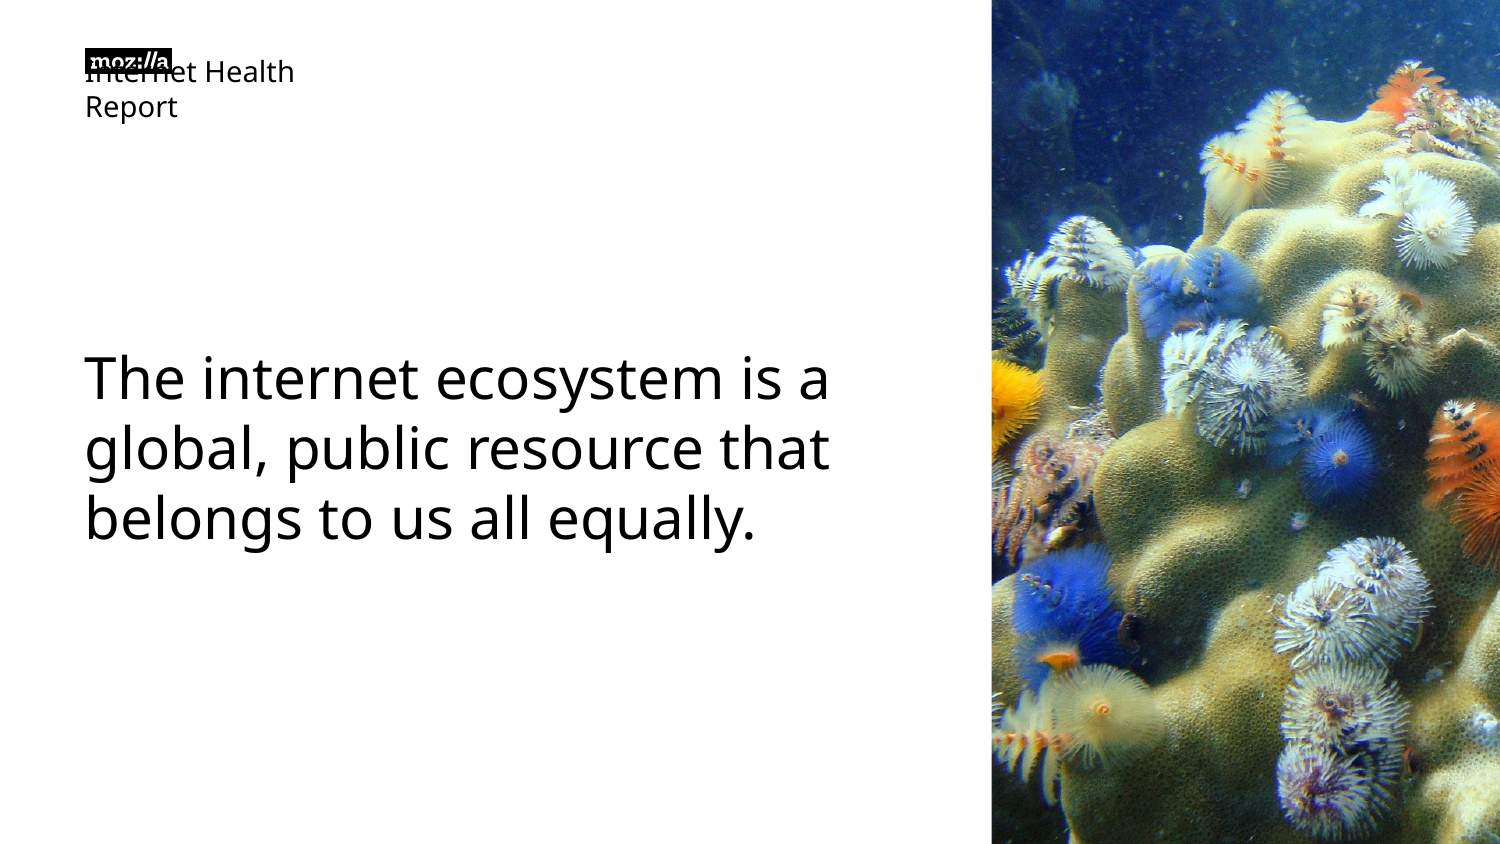

Internet Health Report
The internet ecosystem is a global, public resource that belongs to us all equally.